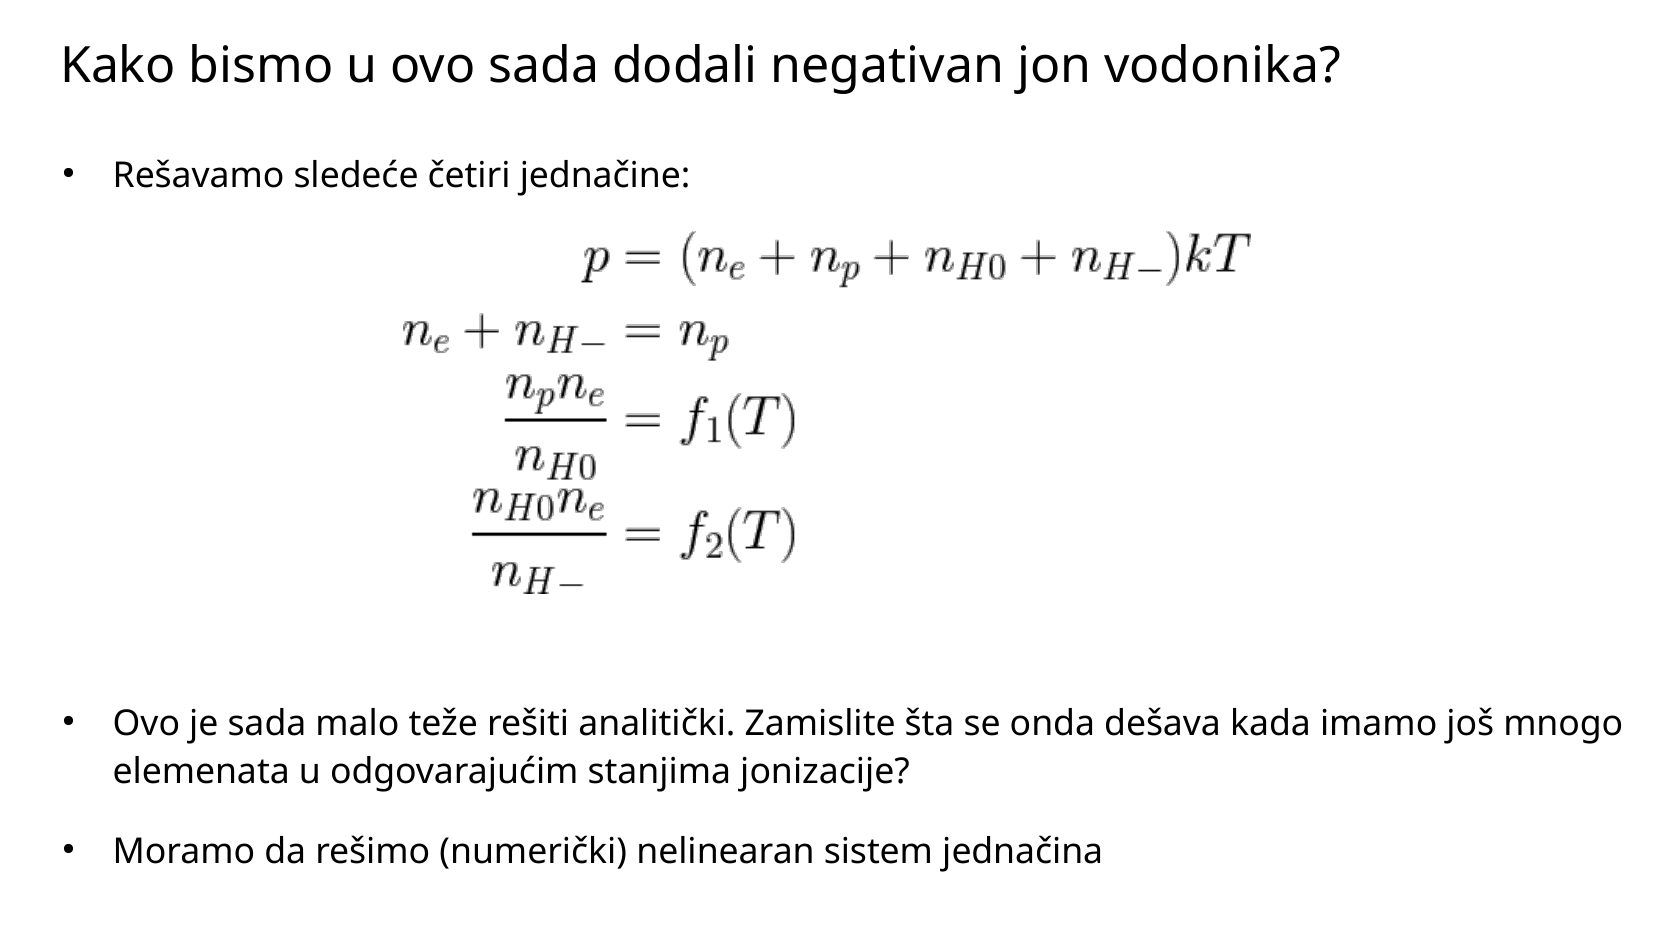

# Kako bismo u ovo sada dodali negativan jon vodonika?
Rešavamo sledeće četiri jednačine:
Ovo je sada malo teže rešiti analitički. Zamislite šta se onda dešava kada imamo još mnogo elemenata u odgovarajućim stanjima jonizacije?
Moramo da rešimo (numerički) nelinearan sistem jednačina